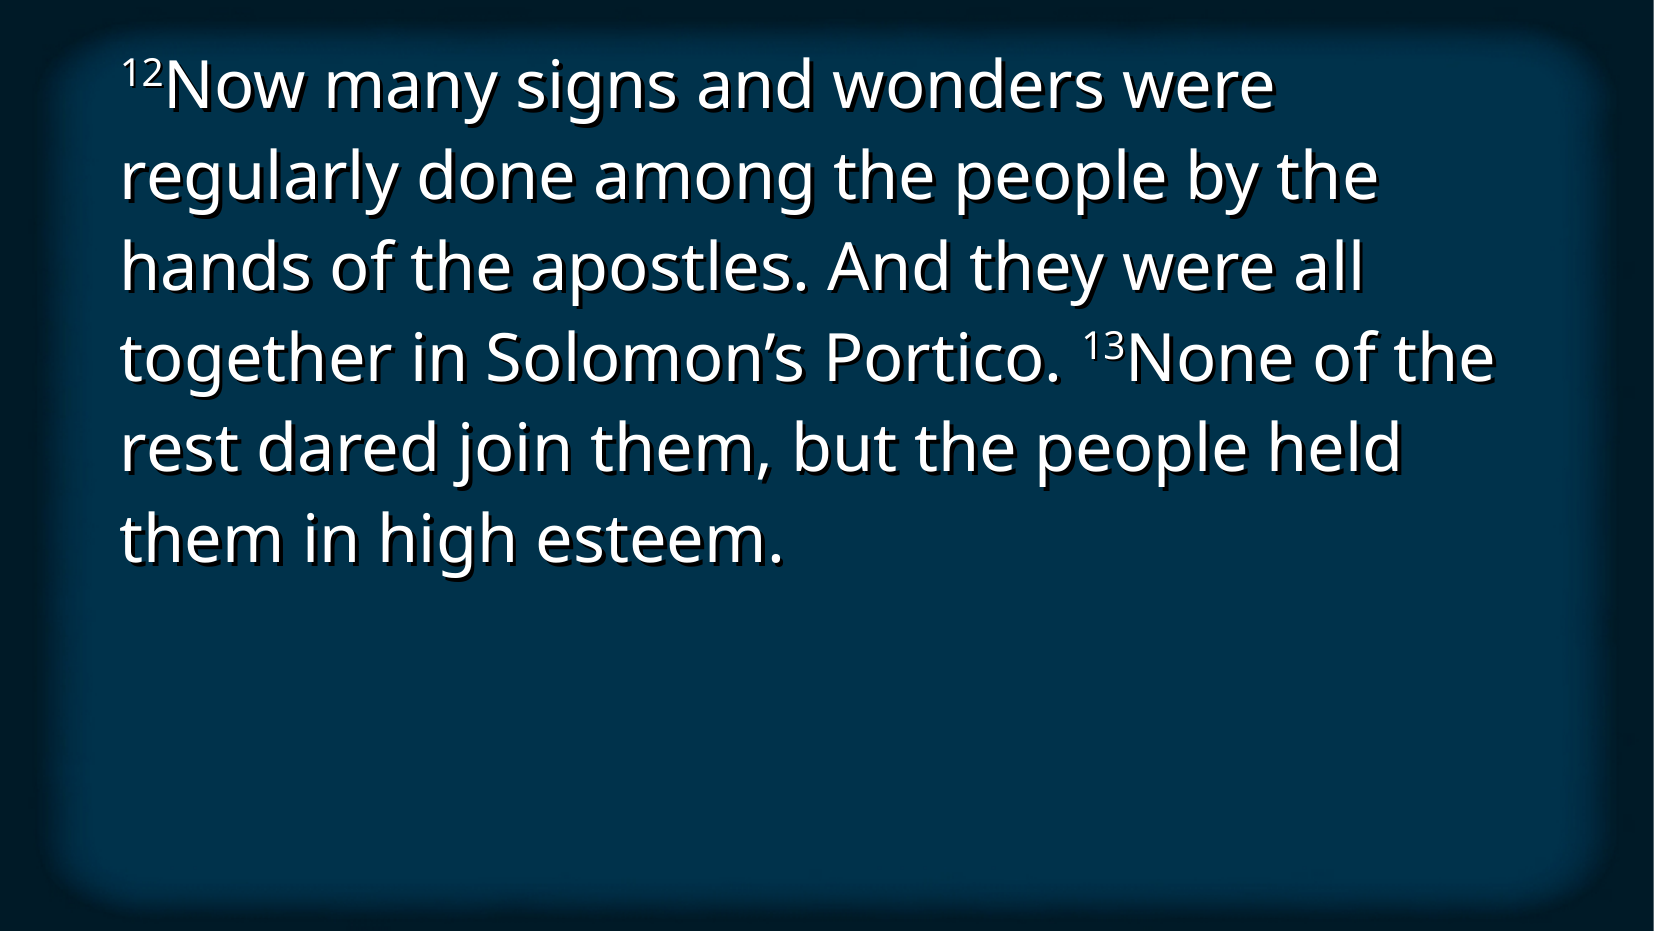

12Now many signs and wonders were regularly done among the people by the hands of the apostles. And they were all together in Solomon’s Portico. 13None of the rest dared join them, but the people held them in high esteem.